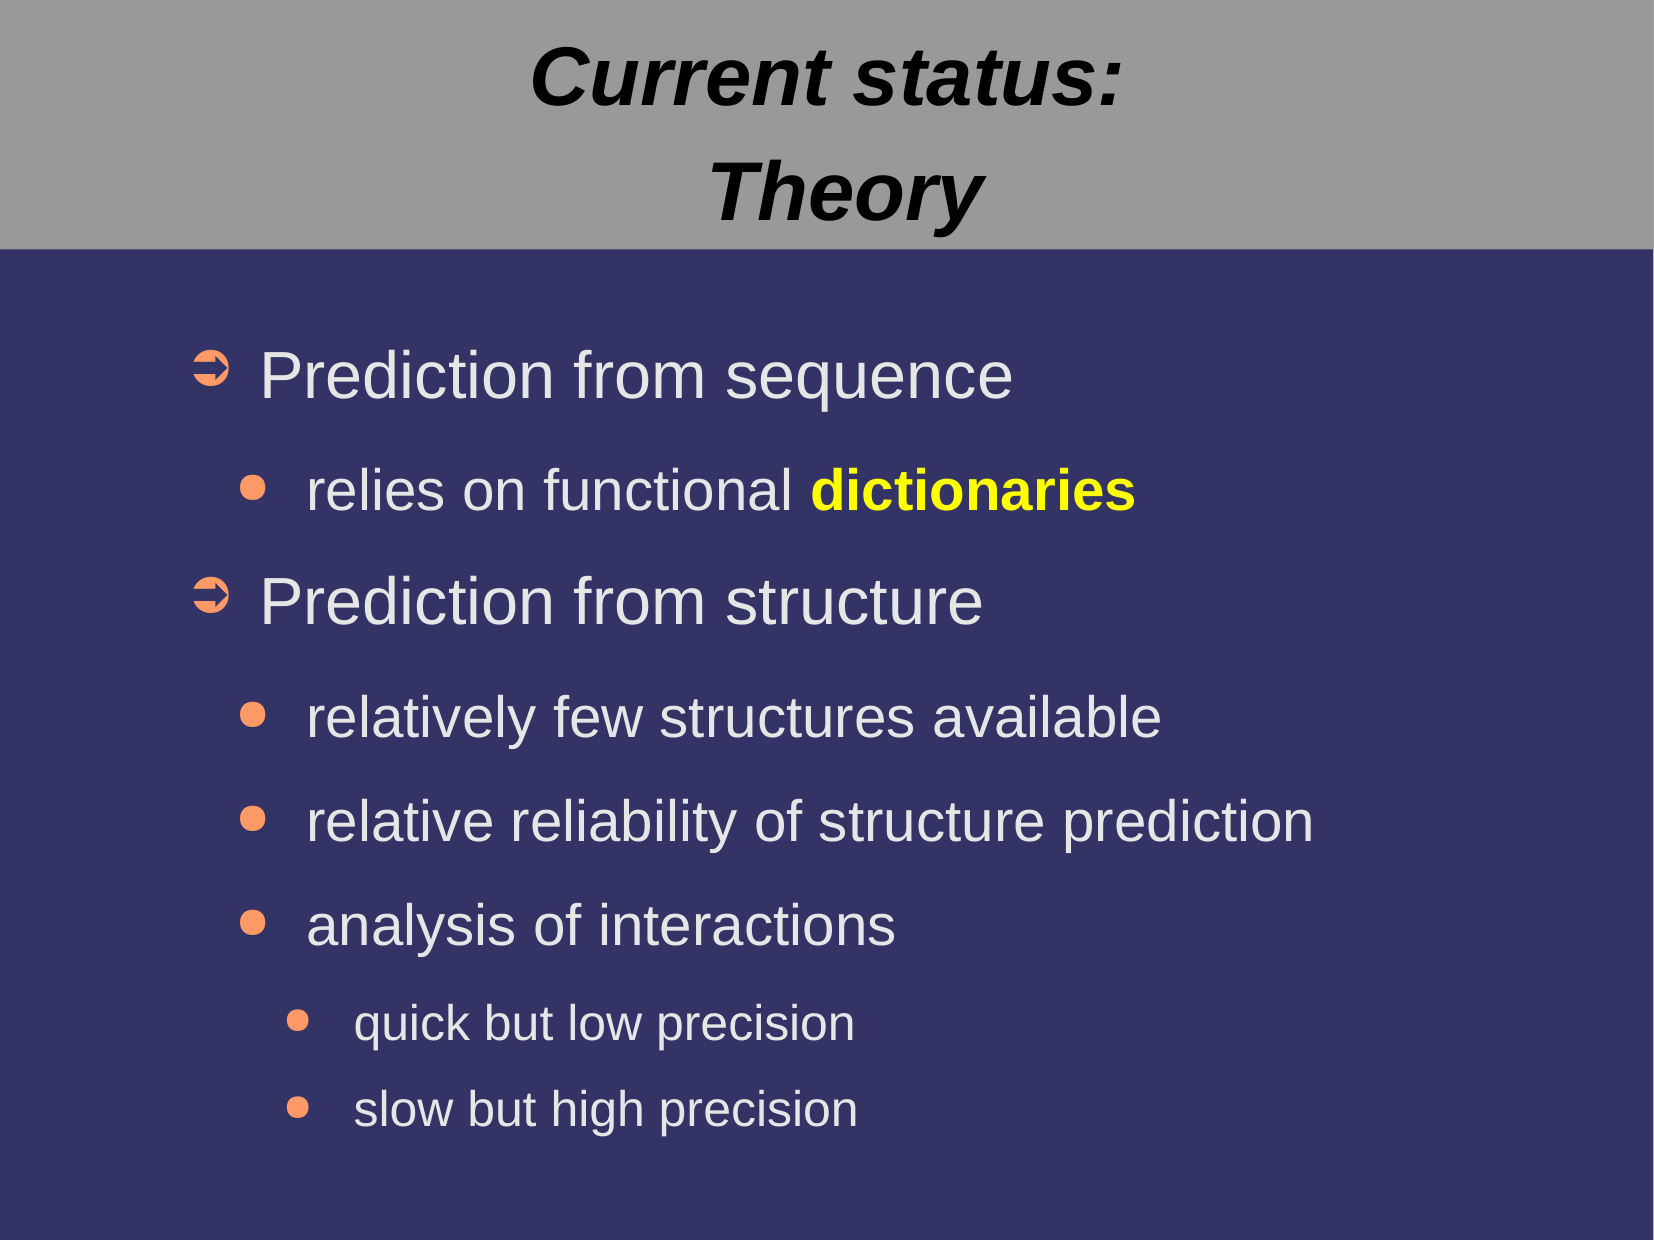

# Current status: Theory
Prediction from sequence
relies on functional dictionaries
Prediction from structure
relatively few structures available
relative reliability of structure prediction
analysis of interactions
quick but low precision
slow but high precision